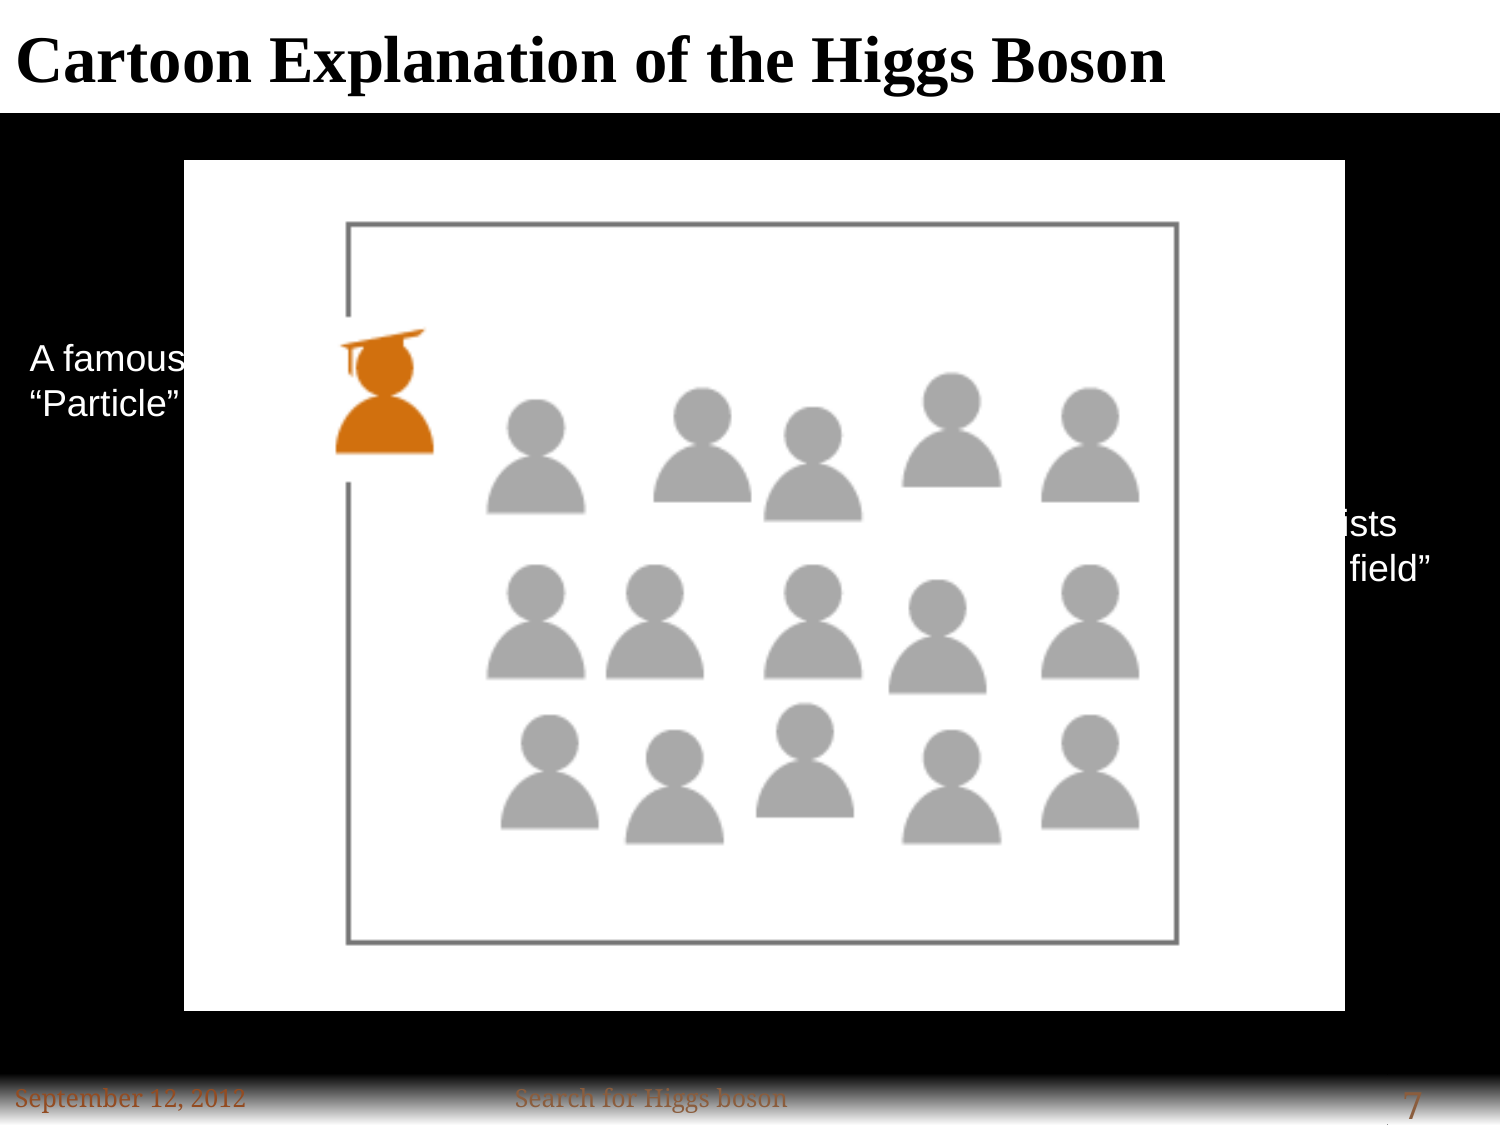

# Cartoon Explanation of the Higgs Boson
A famous physicist
“Particle”
Physicists
“Higgs field”
September 12, 2012
Search for Higgs boson